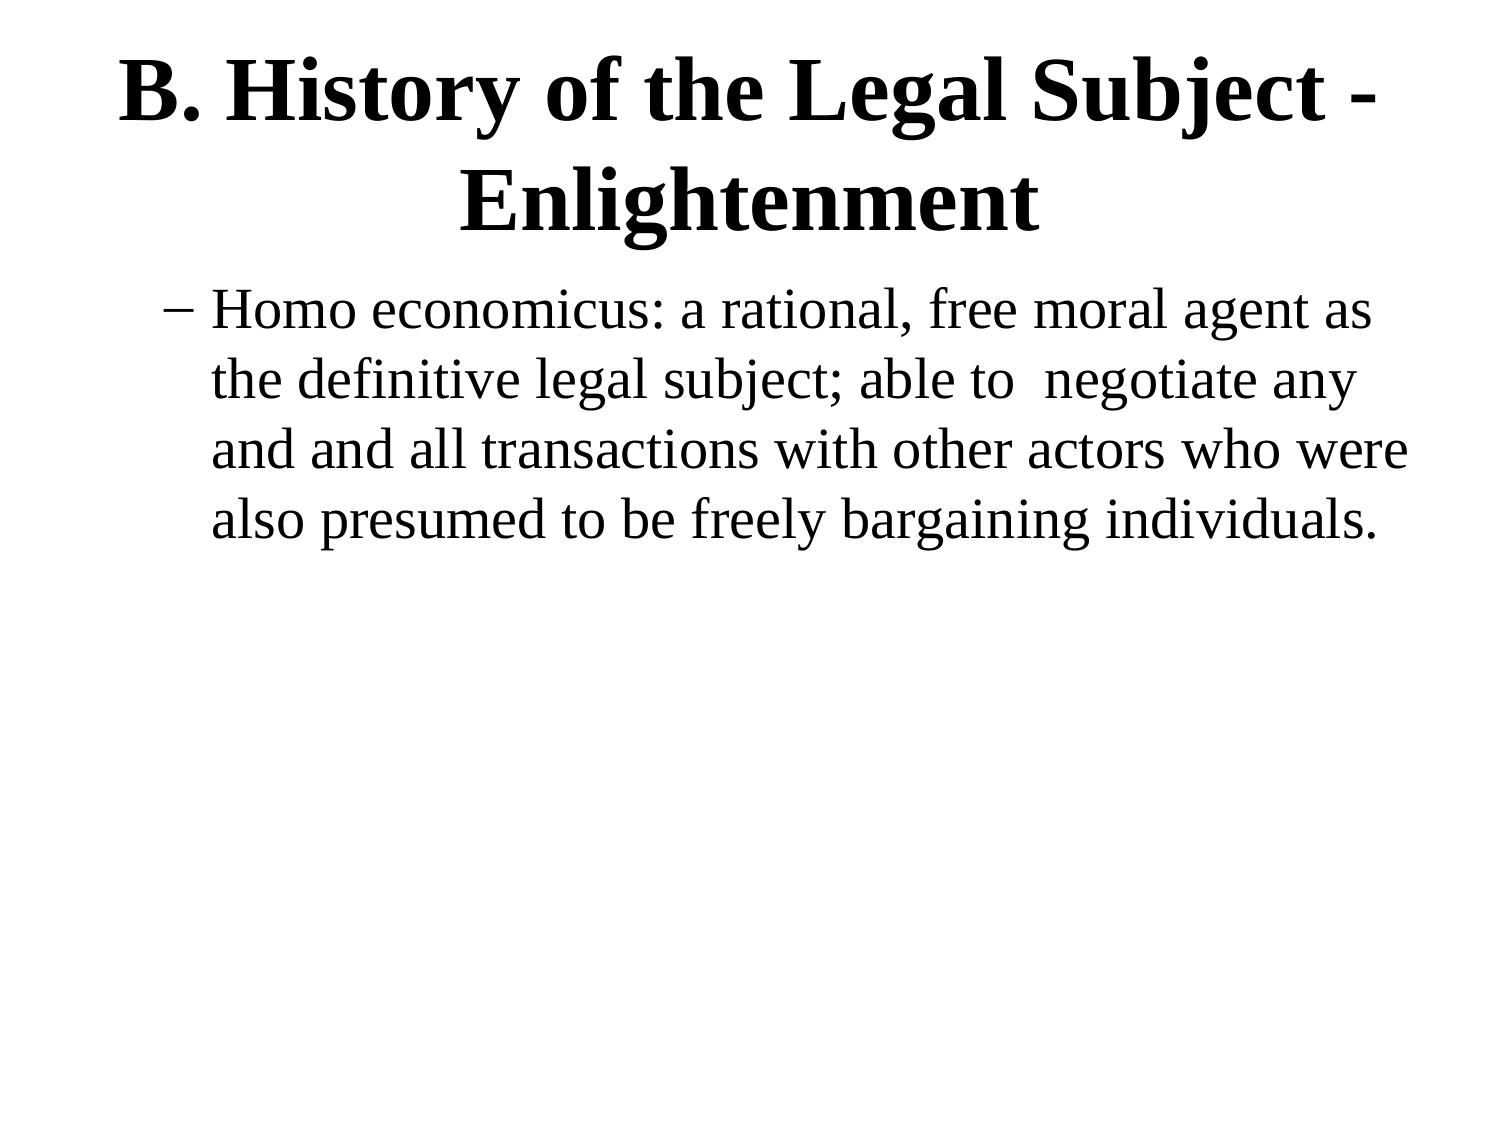

# B. History of the Legal Subject - Enlightenment
Homo economicus: a rational, free moral agent as the definitive legal subject; able to negotiate any and and all transactions with other actors who were also presumed to be freely bargaining individuals.